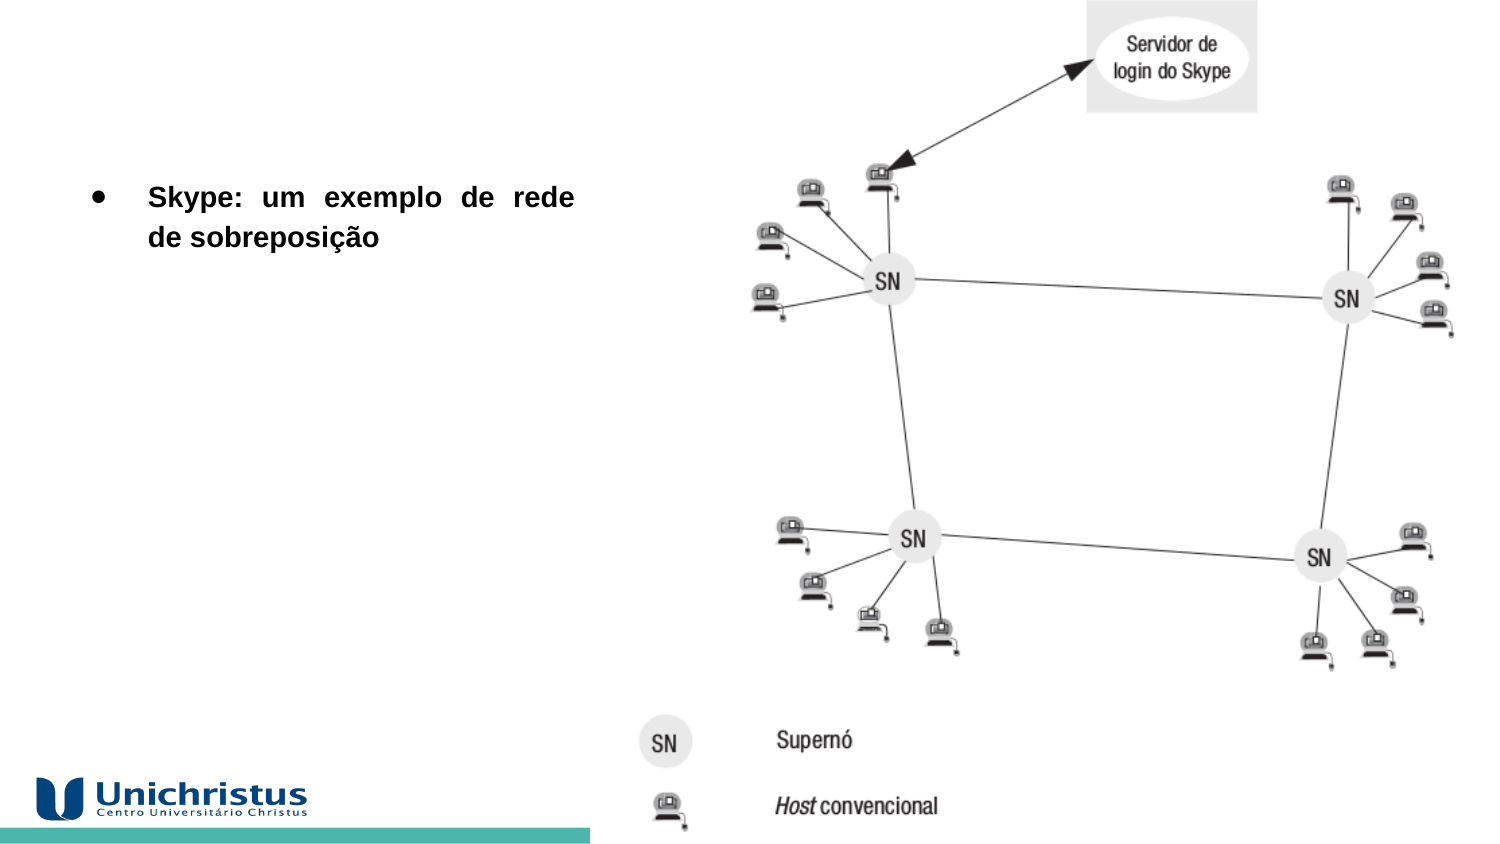

#
Skype: um exemplo de rede de sobreposição